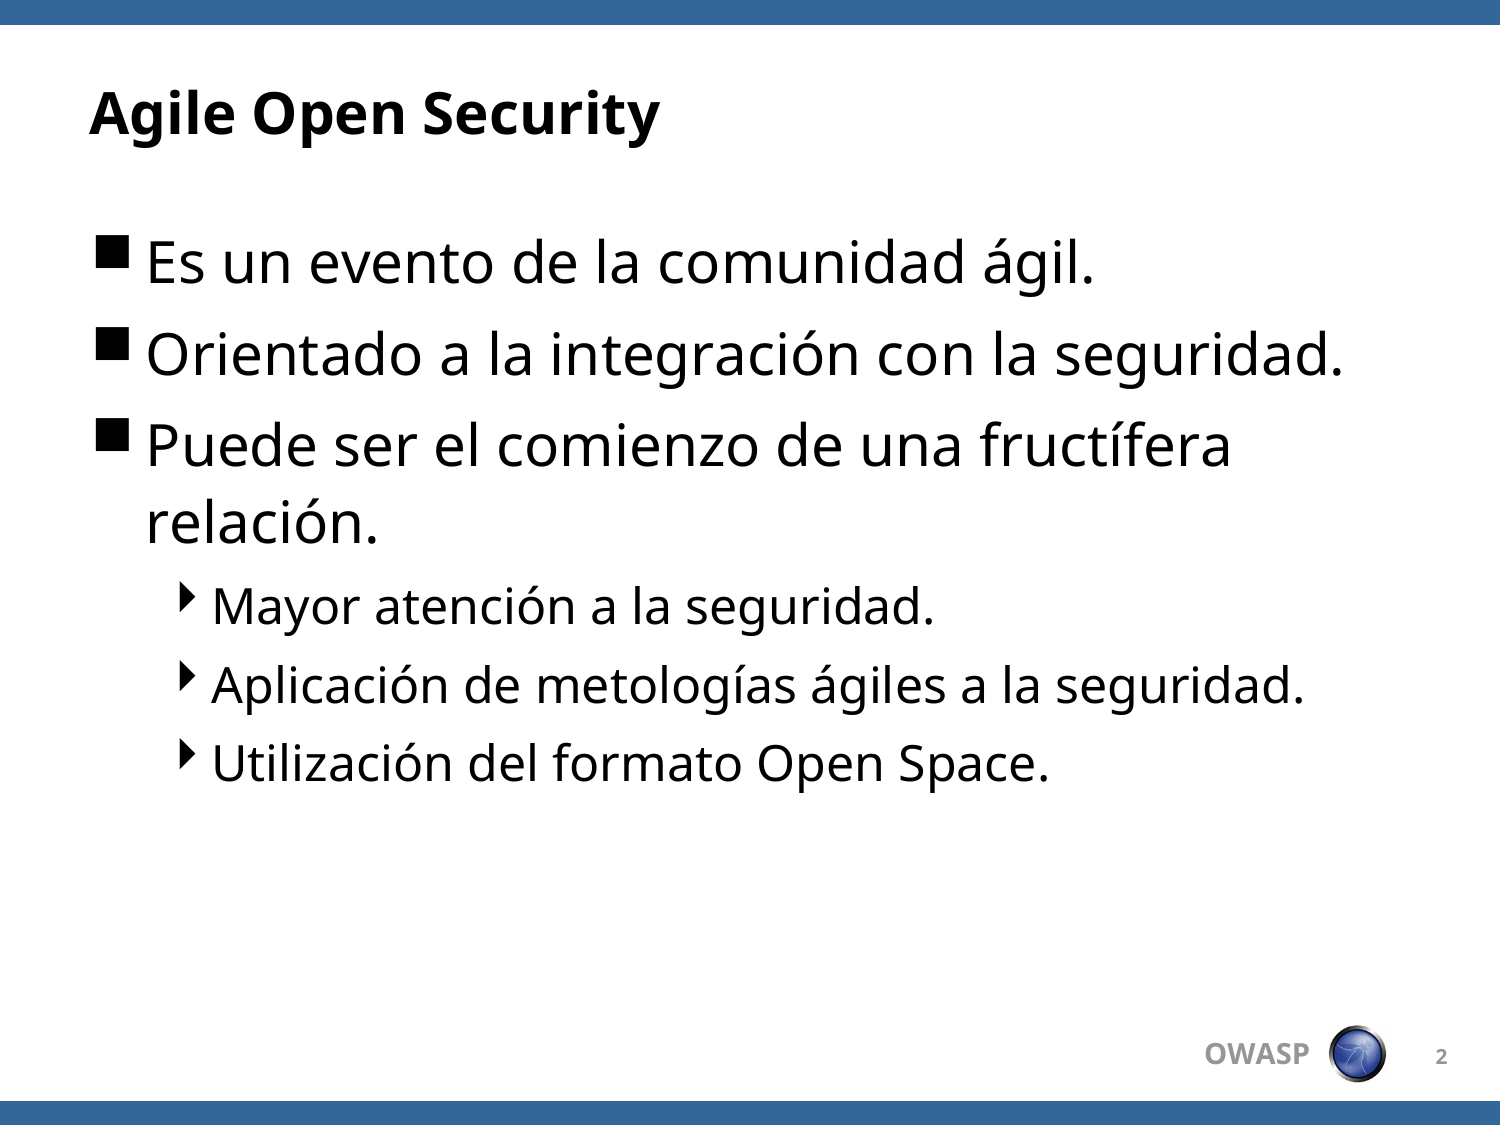

# Agile Open Security
Es un evento de la comunidad ágil.
Orientado a la integración con la seguridad.
Puede ser el comienzo de una fructífera relación.
Mayor atención a la seguridad.
Aplicación de metologías ágiles a la seguridad.
Utilización del formato Open Space.
2